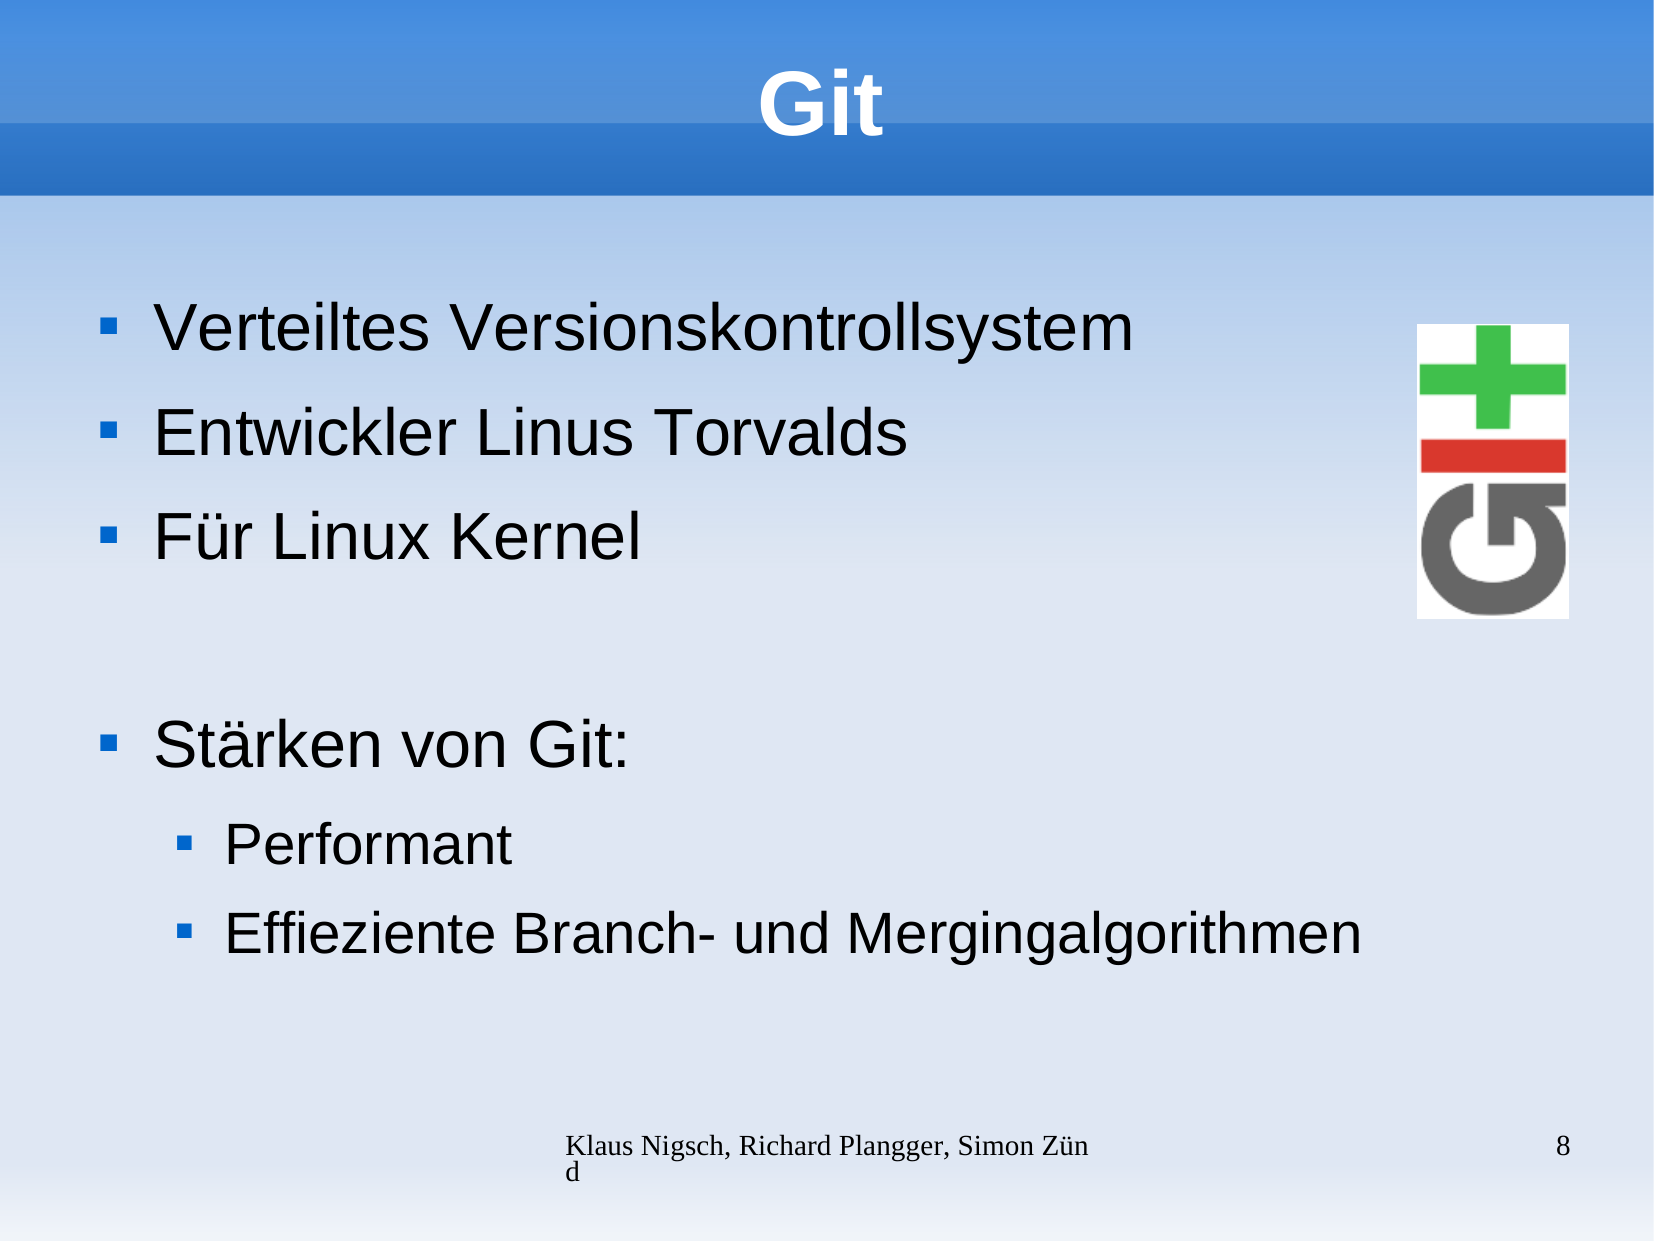

# Git
Verteiltes Versionskontrollsystem
Entwickler Linus Torvalds
Für Linux Kernel
Stärken von Git:
Performant
Effieziente Branch- und Mergingalgorithmen
Klaus Nigsch, Richard Plangger, Simon Zünd
8